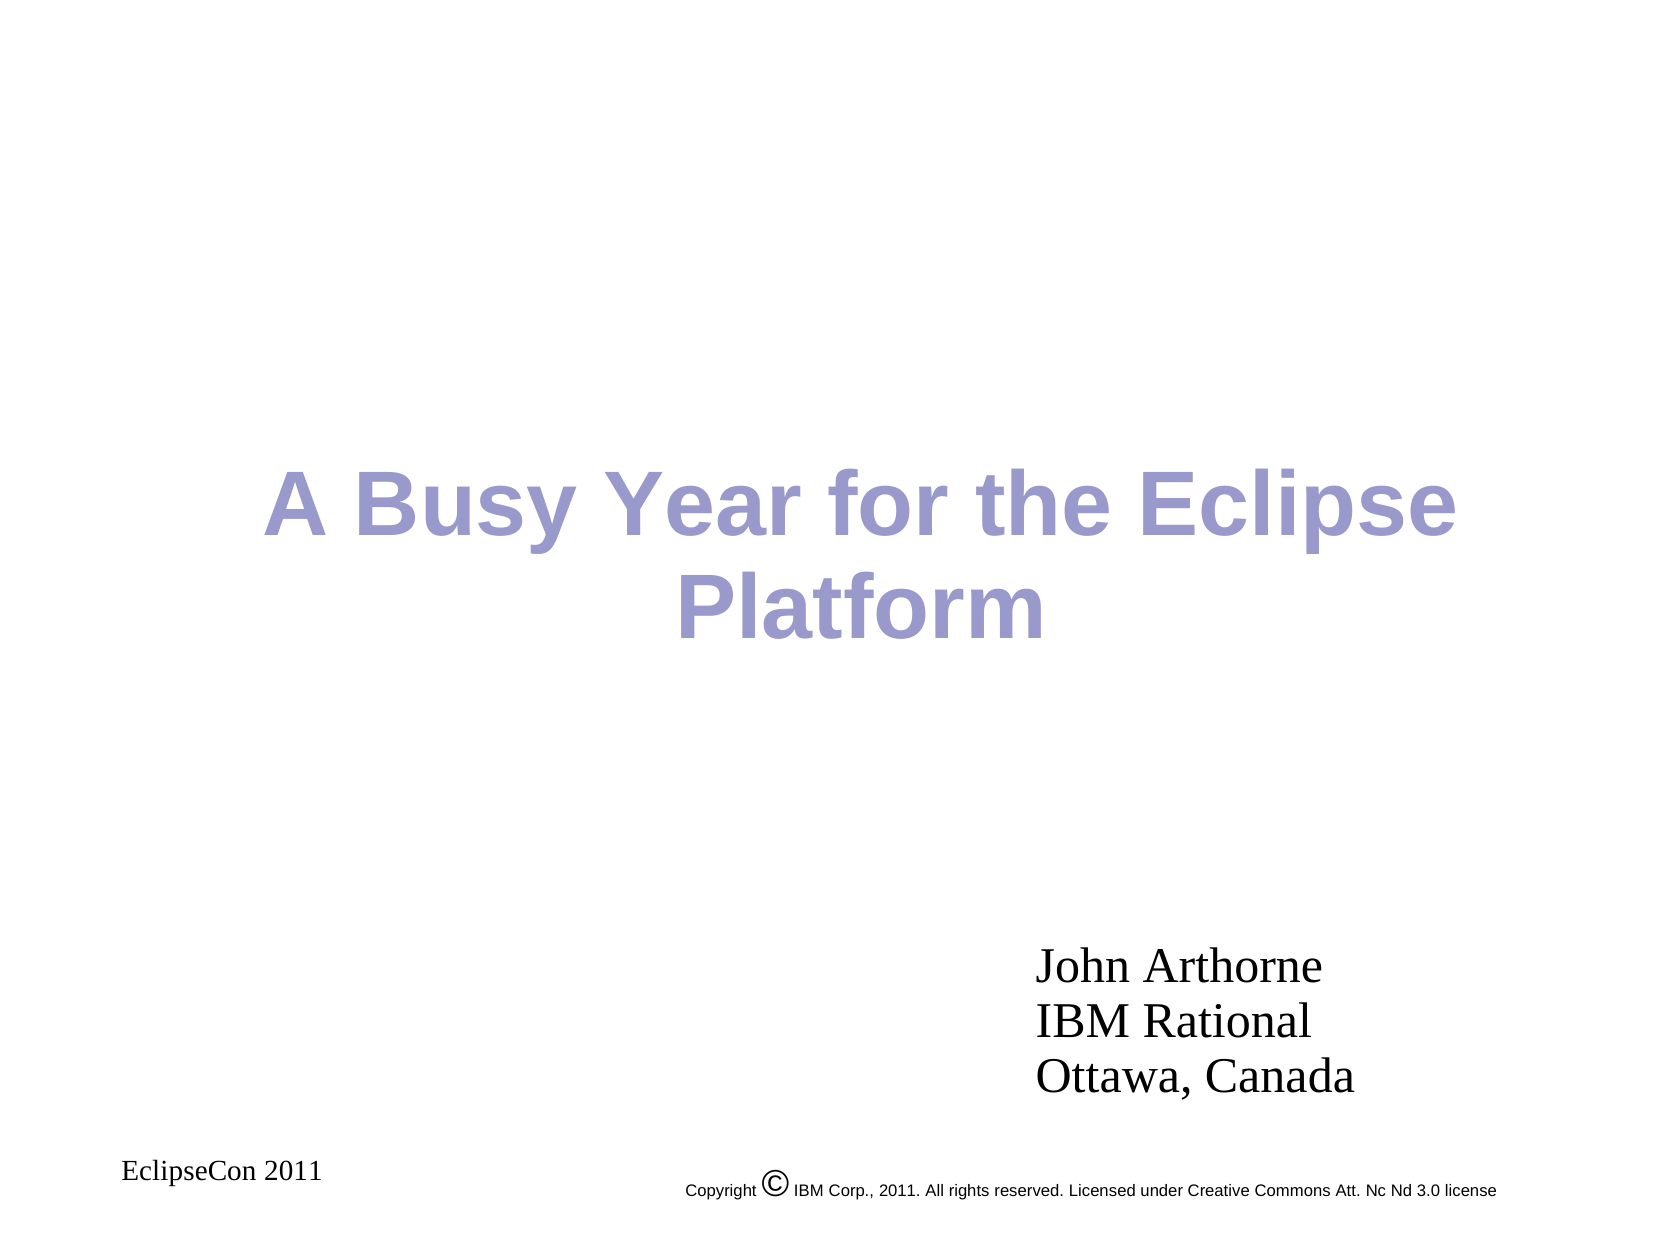

# A Busy Year for the Eclipse Platform
John Arthorne
IBM Rational
Ottawa, Canada